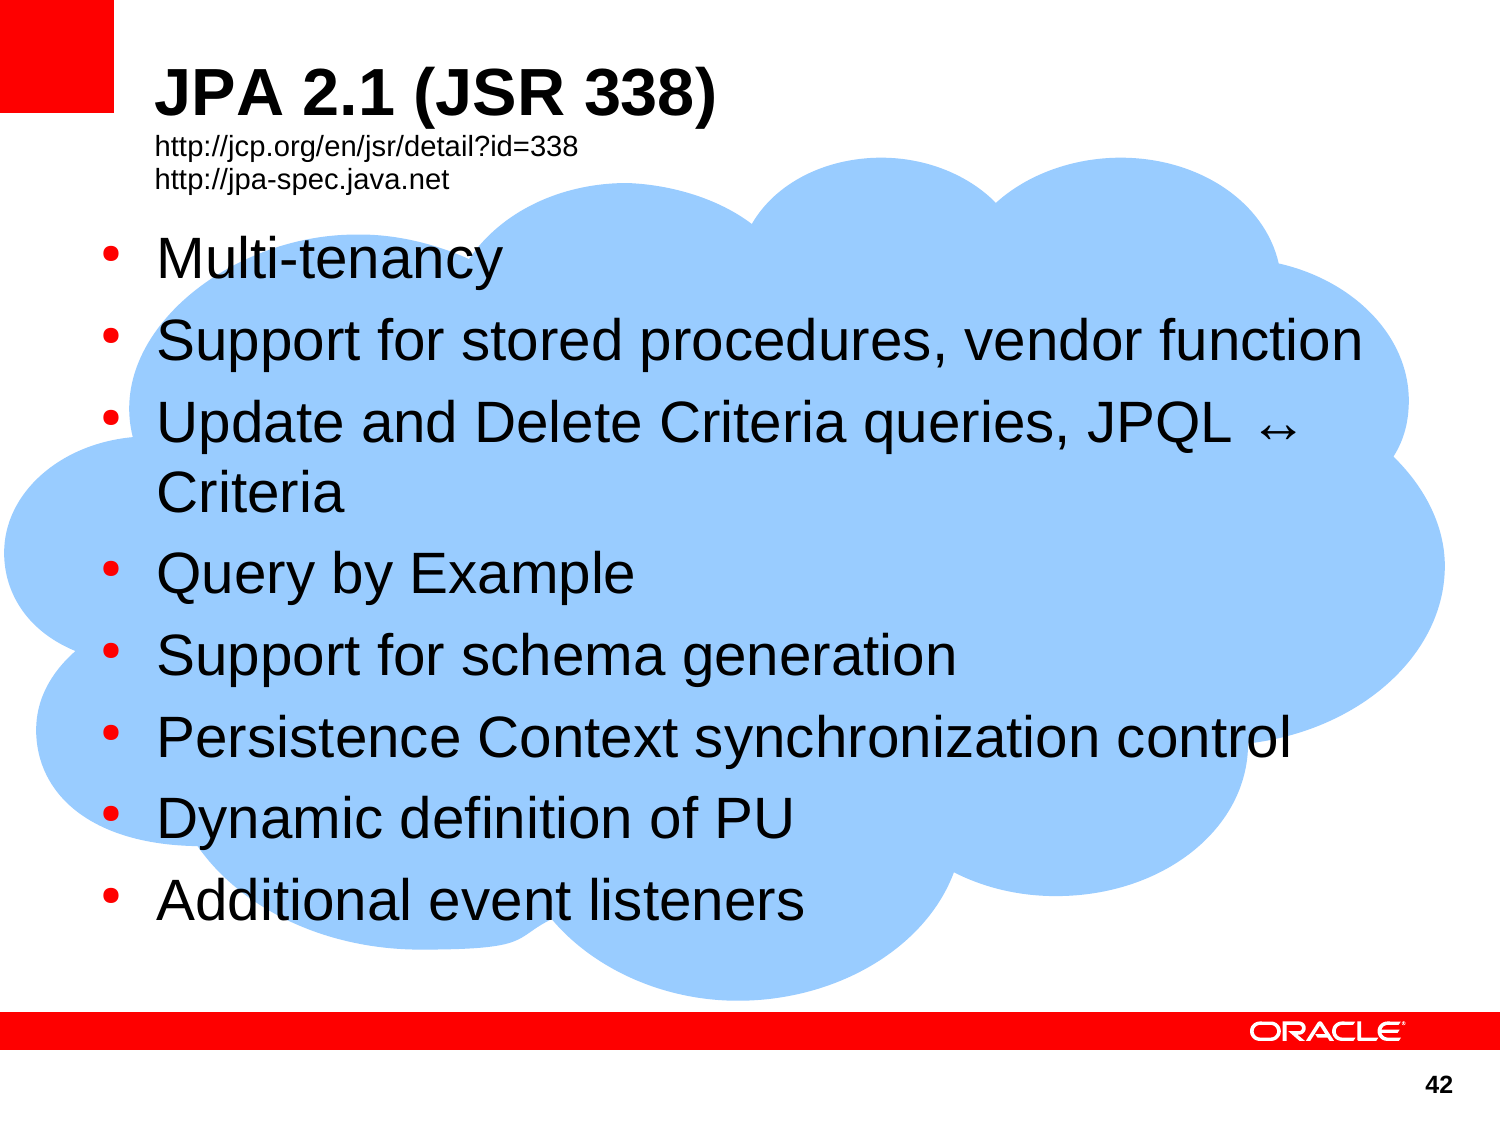

# JPA 2.1 (JSR 338) http://jcp.org/en/jsr/detail?id=338 http://jpa-spec.java.net
Multi-tenancy
Support for stored procedures, vendor function
Update and Delete Criteria queries, JPQL ↔ Criteria
Query by Example
Support for schema generation
Persistence Context synchronization control
Dynamic definition of PU
Additional event listeners